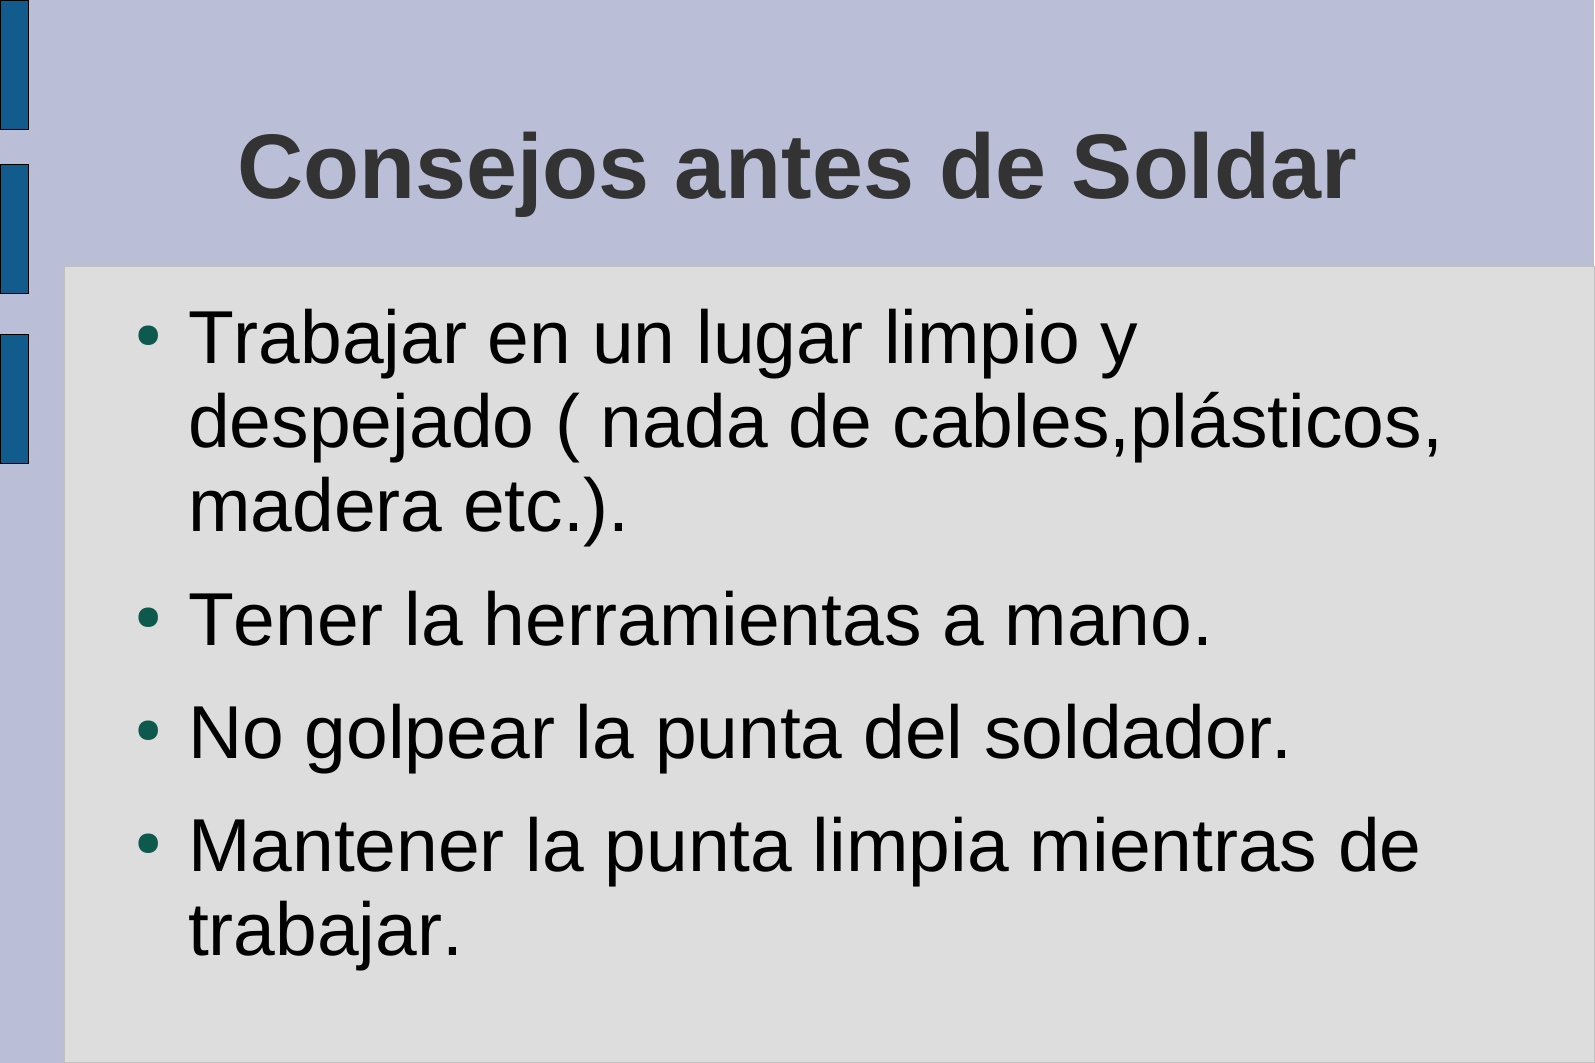

# Consejos antes de Soldar
Trabajar en un lugar limpio y despejado ( nada de cables,plásticos, madera etc.).
Tener la herramientas a mano.
No golpear la punta del soldador.
Mantener la punta limpia mientras de trabajar.